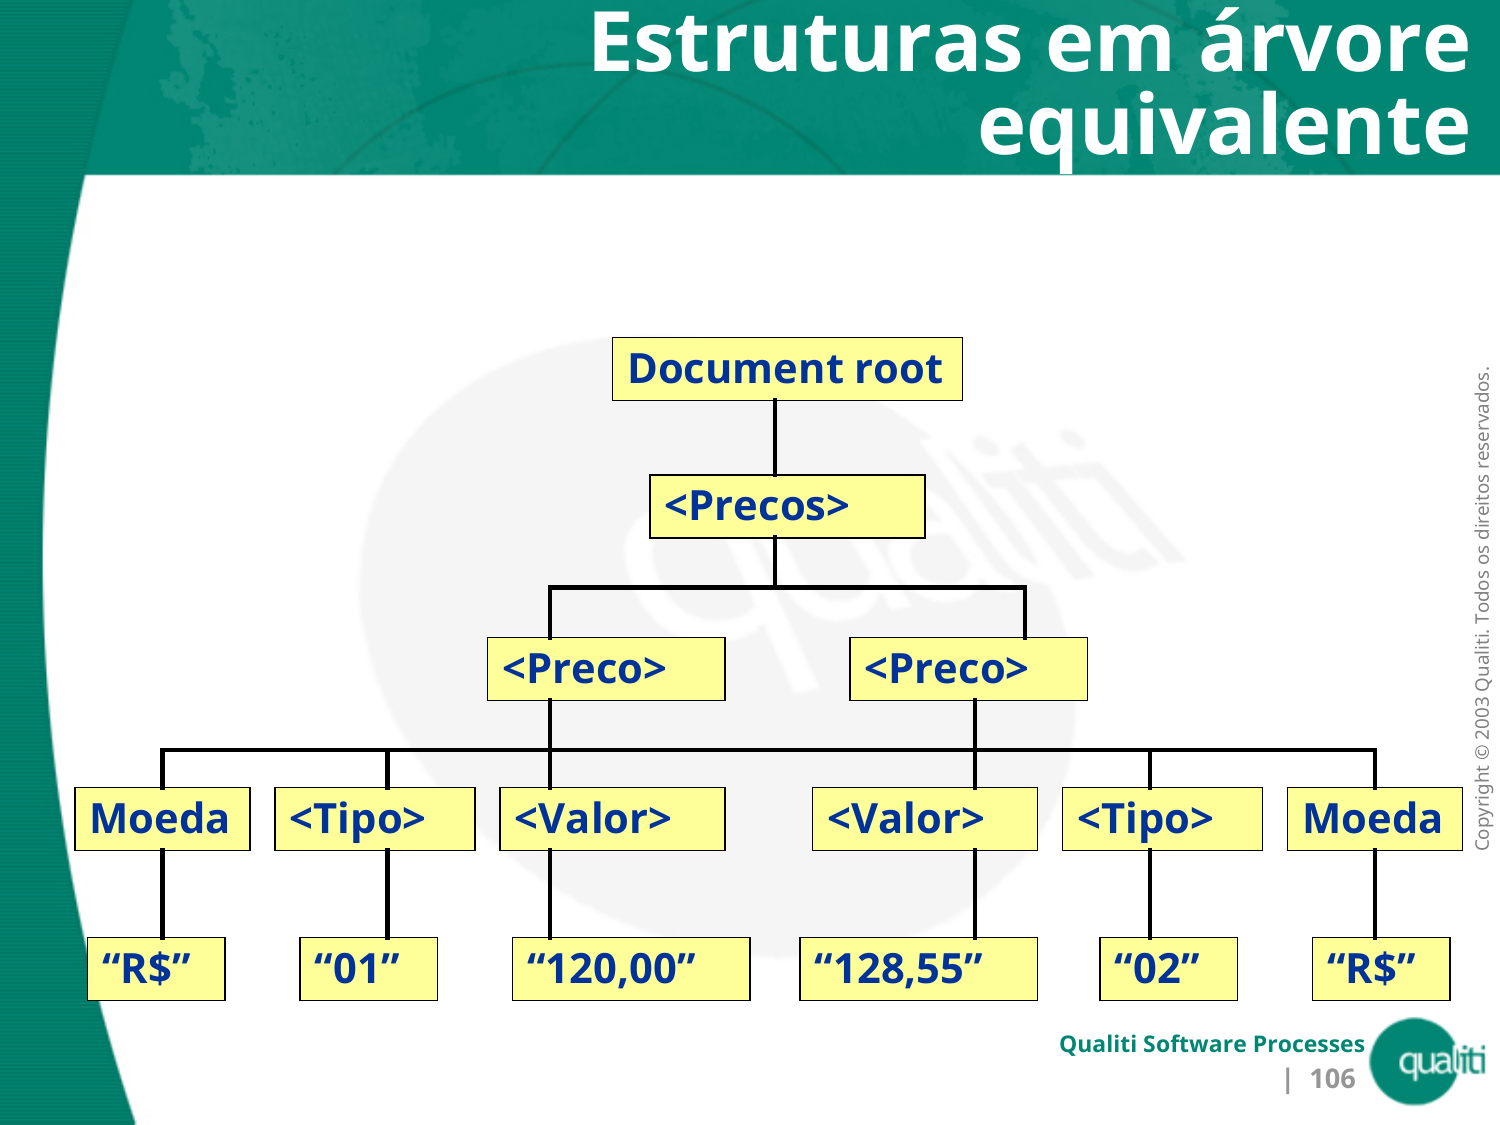

# Estruturas em árvore equivalente
Document root
<Precos>
<Preco>
<Preco>
Moeda
<Tipo>
<Valor>
<Valor>
<Tipo>
Moeda
“R$”
“01”
“120,00”
“128,55”
“02”
“R$”